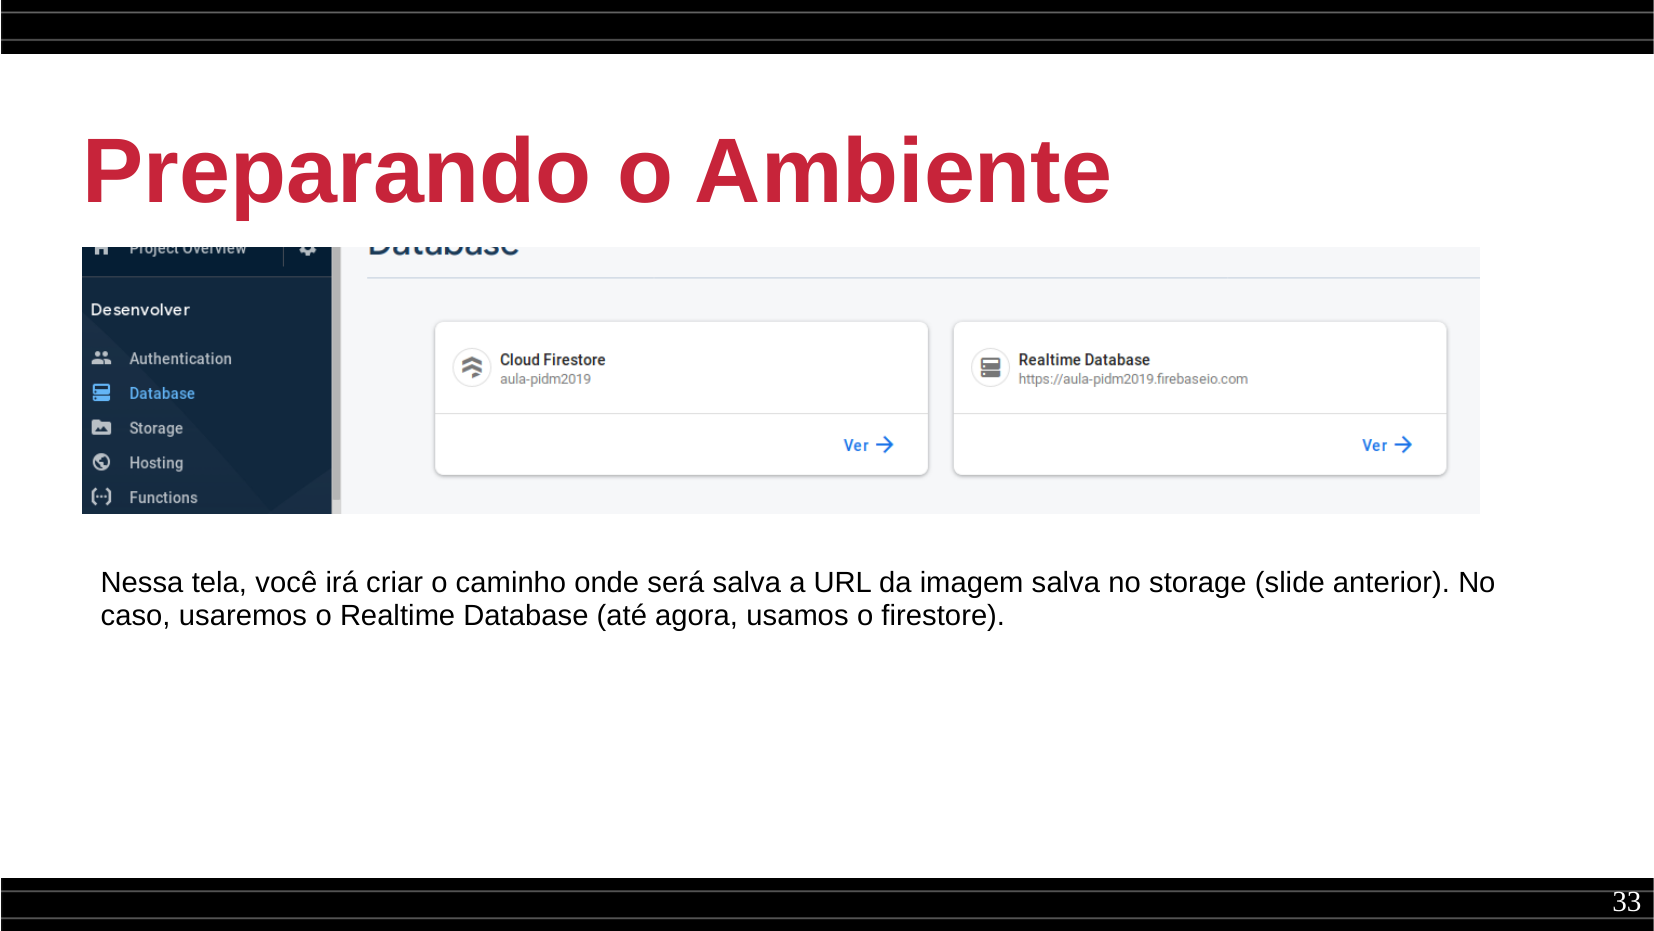

# Preparando o Ambiente
Nessa tela, você irá criar o caminho onde será salva a URL da imagem salva no storage (slide anterior). No caso, usaremos o Realtime Database (até agora, usamos o firestore).